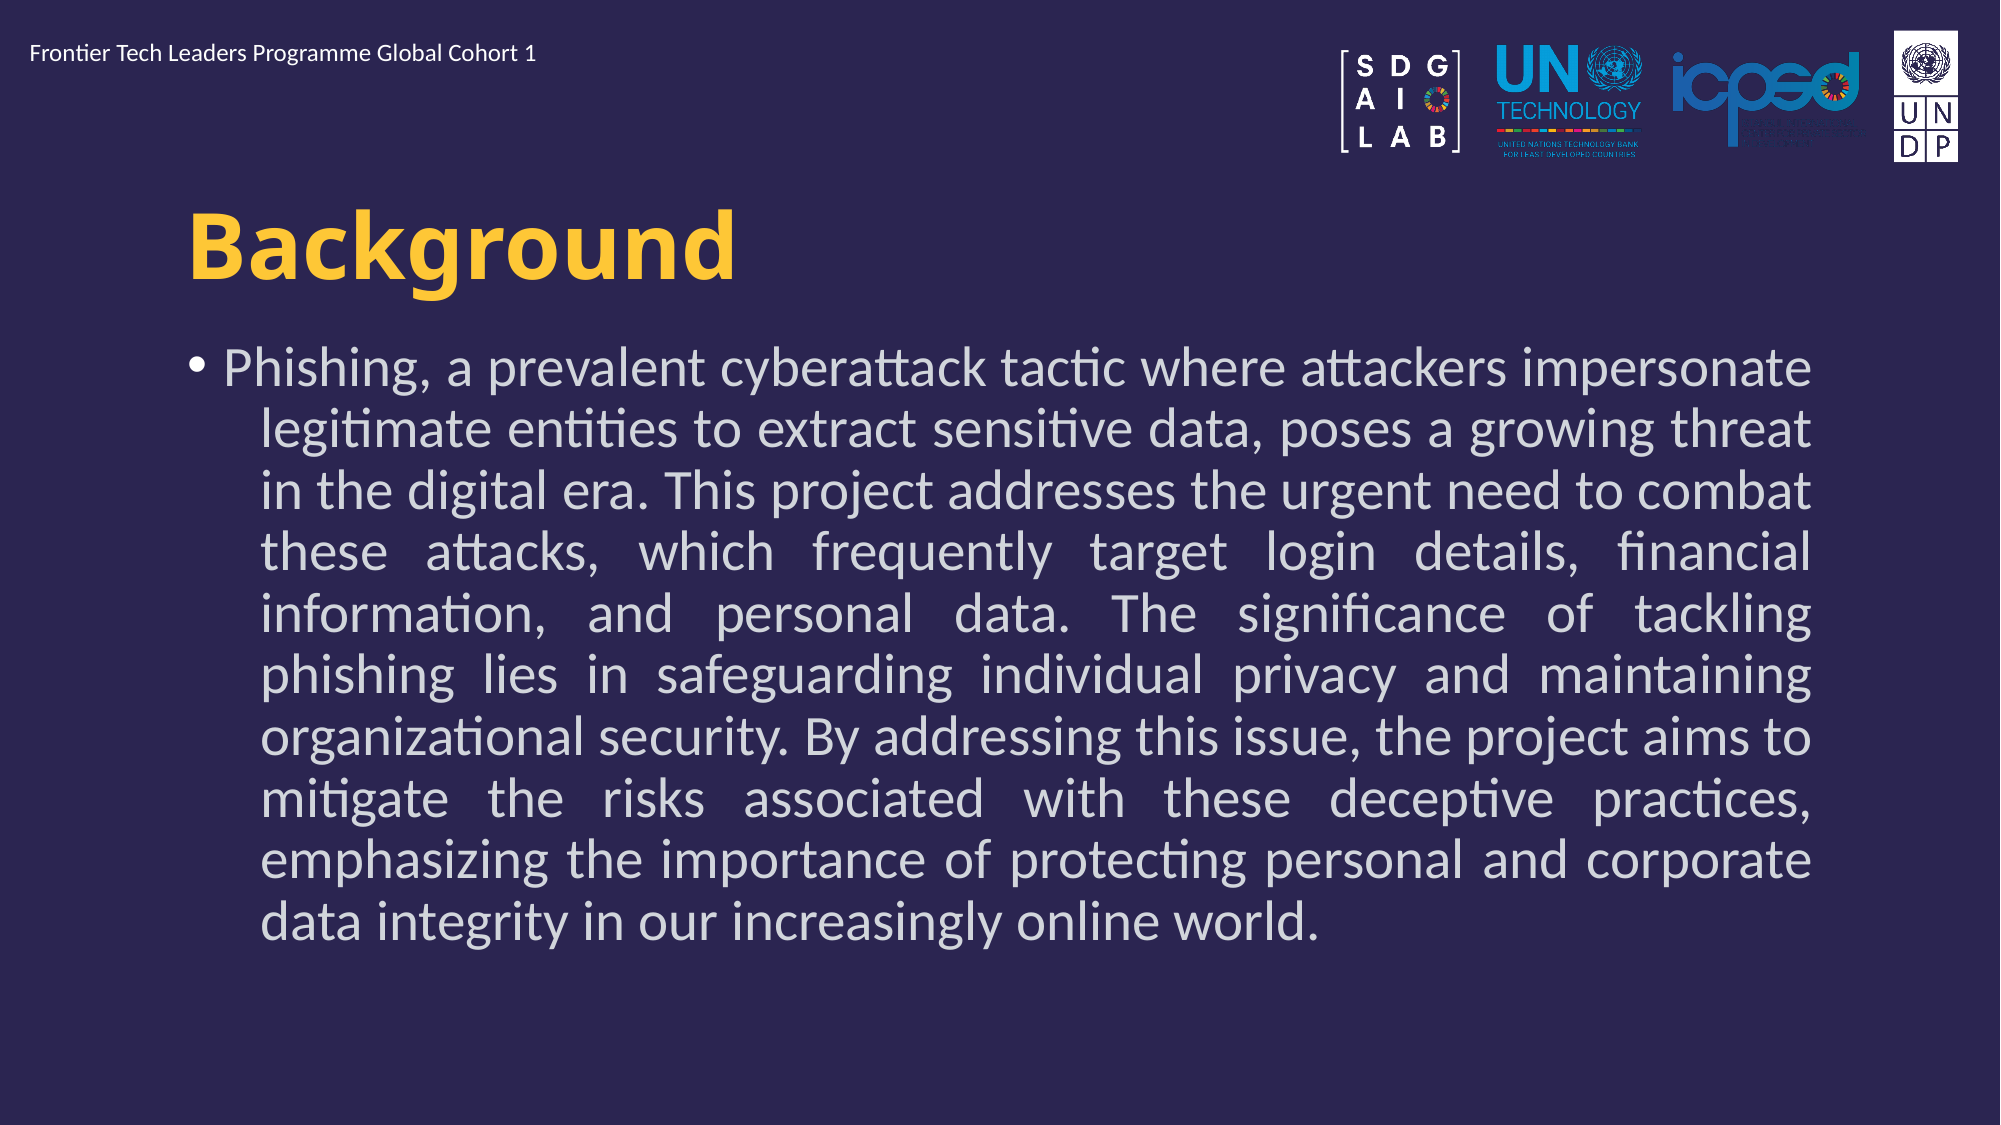

Frontier Tech Leaders Programme Global Cohort 1
# Background
Phishing, a prevalent cyberattack tactic where attackers impersonate legitimate entities to extract sensitive data, poses a growing threat in the digital era. This project addresses the urgent need to combat these attacks, which frequently target login details, financial information, and personal data. The significance of tackling phishing lies in safeguarding individual privacy and maintaining organizational security. By addressing this issue, the project aims to mitigate the risks associated with these deceptive practices, emphasizing the importance of protecting personal and corporate data integrity in our increasingly online world.